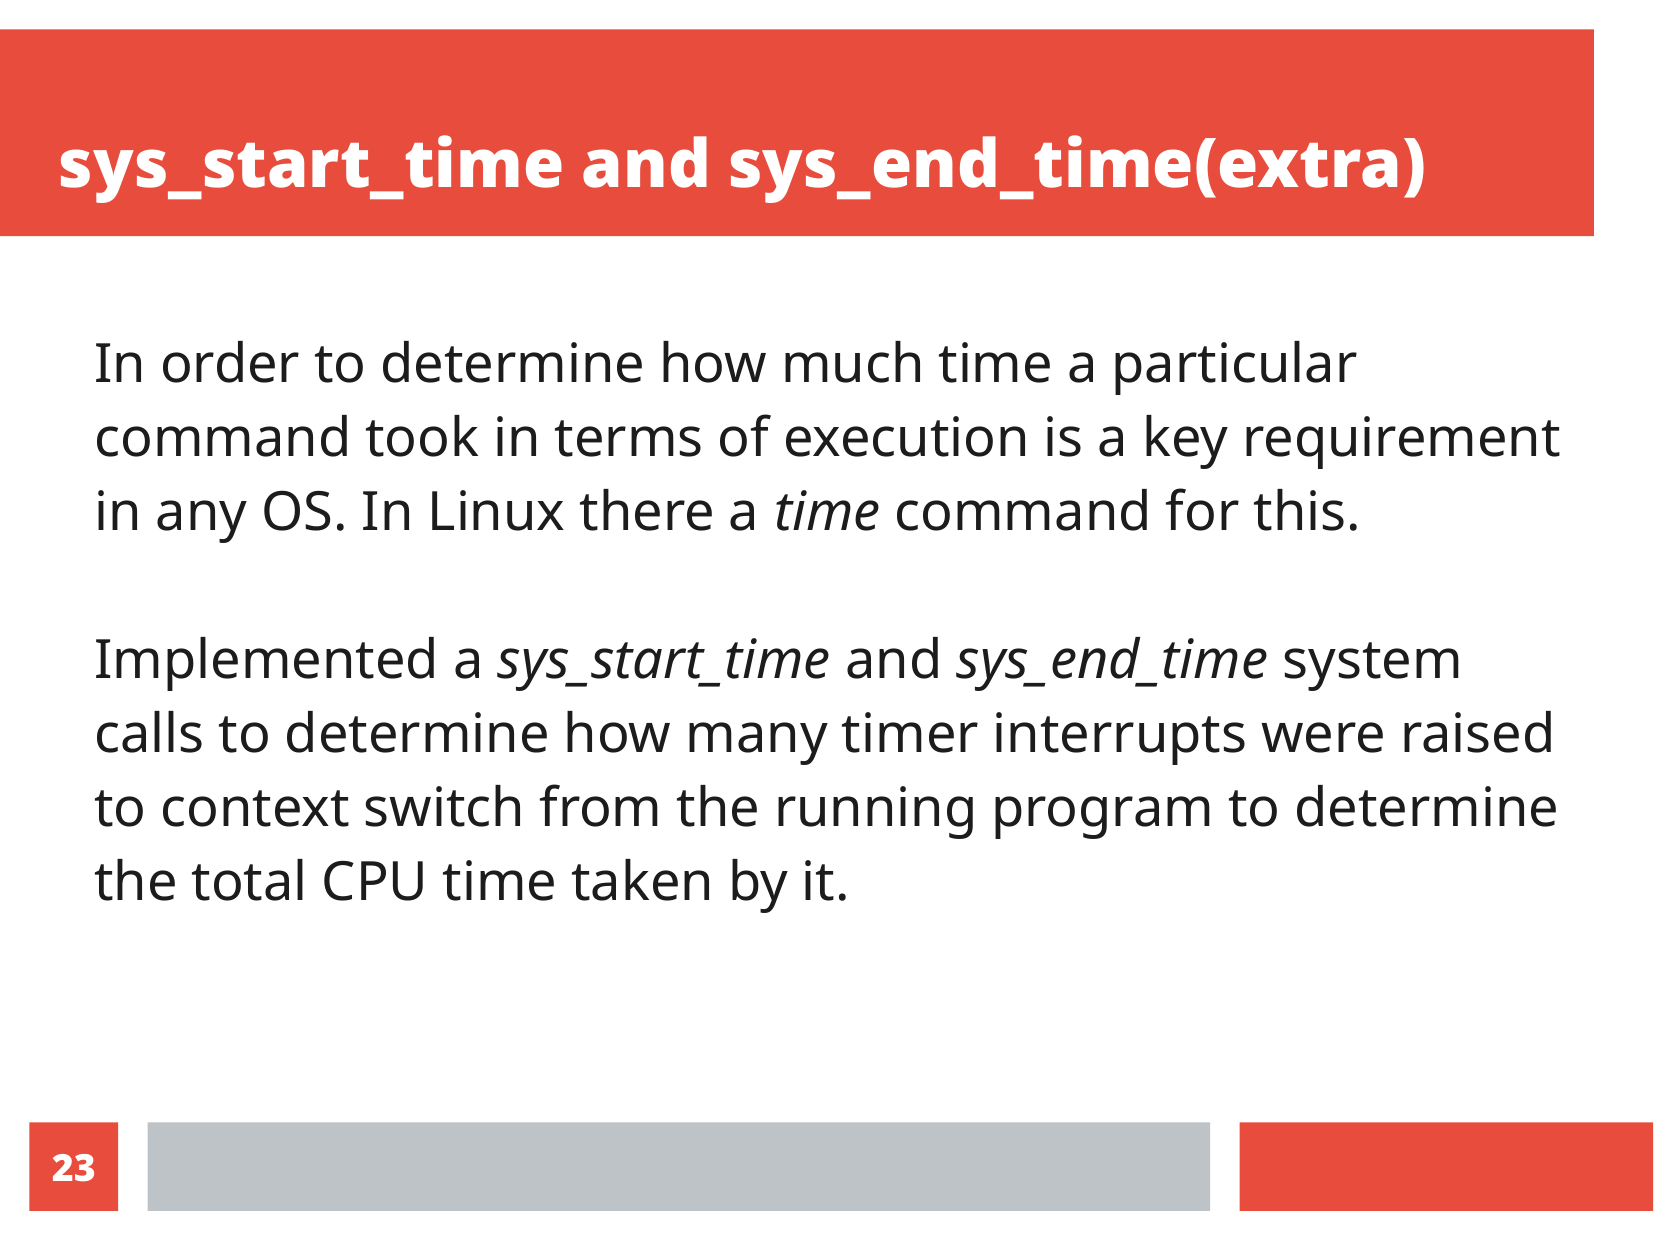

# sys_start_time and sys_end_time(extra)
In order to determine how much time a particular command took in terms of execution is a key requirement in any OS. In Linux there a time command for this.
Implemented a sys_start_time and sys_end_time system calls to determine how many timer interrupts were raised to context switch from the running program to determine the total CPU time taken by it.
23